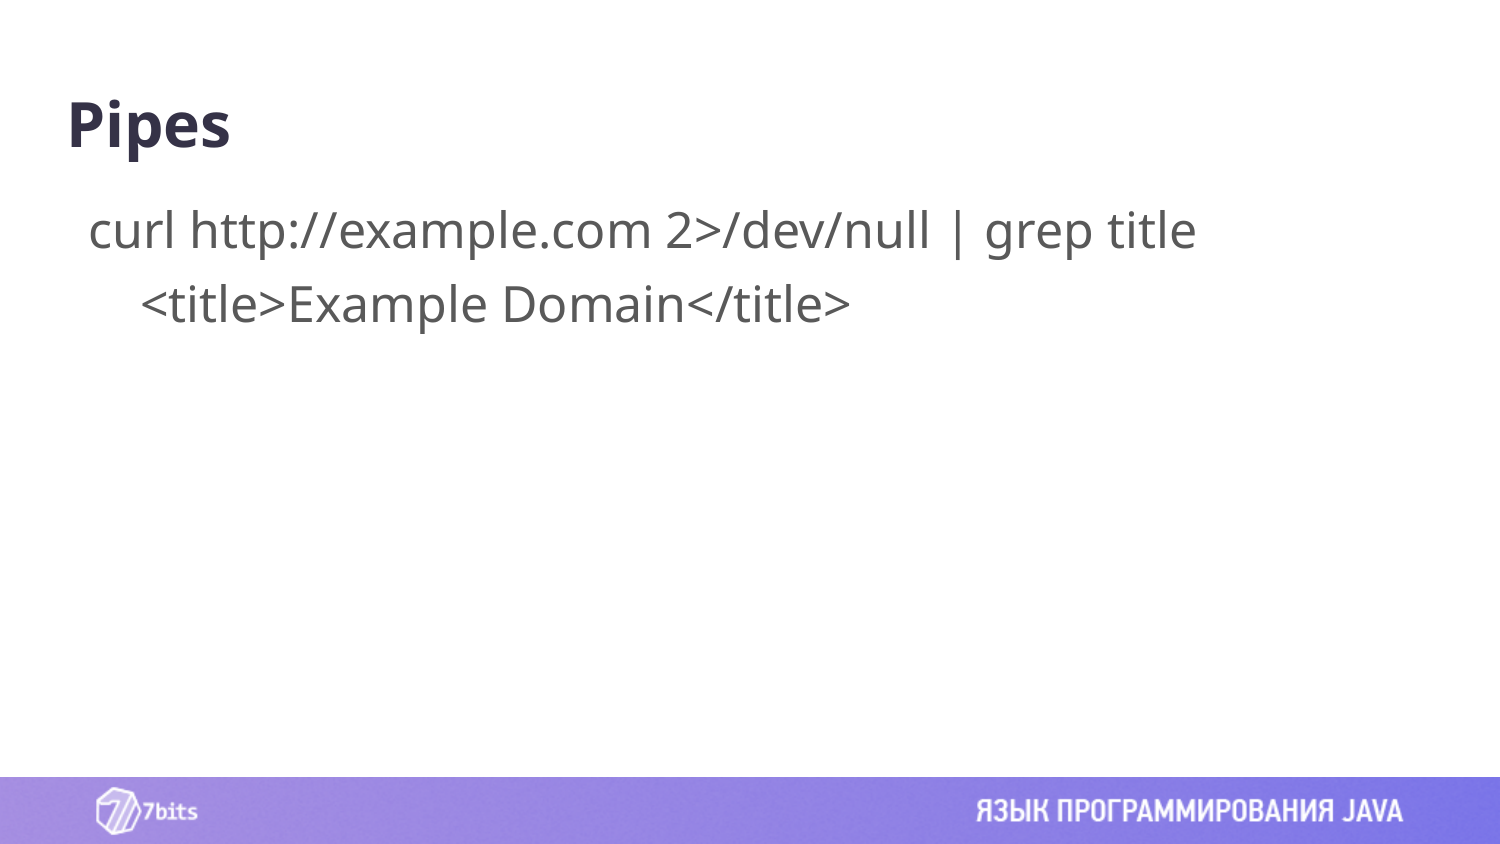

# Pipes
curl http://example.com 2>/dev/null | grep title
 <title>Example Domain</title>